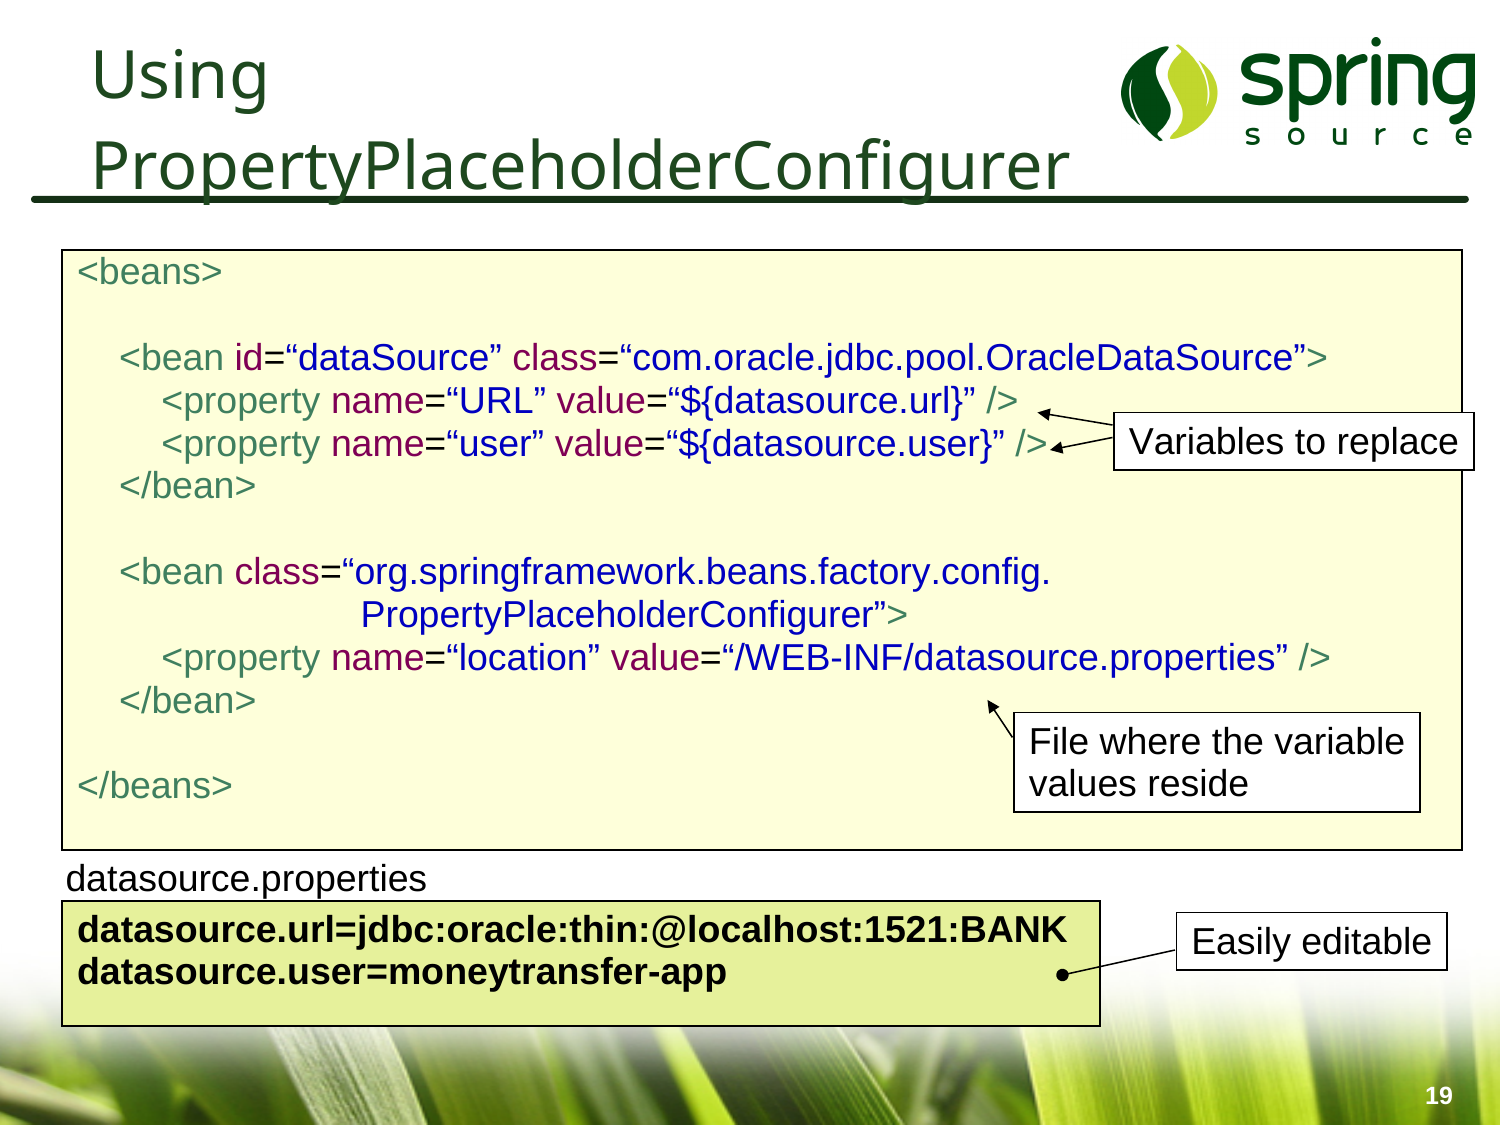

# Using PropertyPlaceholderConfigurer
<beans>
 <bean id=“dataSource” class=“com.oracle.jdbc.pool.OracleDataSource”>
 <property name=“URL” value=“${datasource.url}” />
 <property name=“user” value=“${datasource.user}” />
 </bean>
 <bean class=“org.springframework.beans.factory.config.
 PropertyPlaceholderConfigurer”>
 <property name=“location” value=“/WEB-INF/datasource.properties” />
 </bean>
</beans>
Variables to replace
File where the variable
values reside
datasource.properties
datasource.url=jdbc:oracle:thin:@localhost:1521:BANK
datasource.user=moneytransfer-app
Easily editable